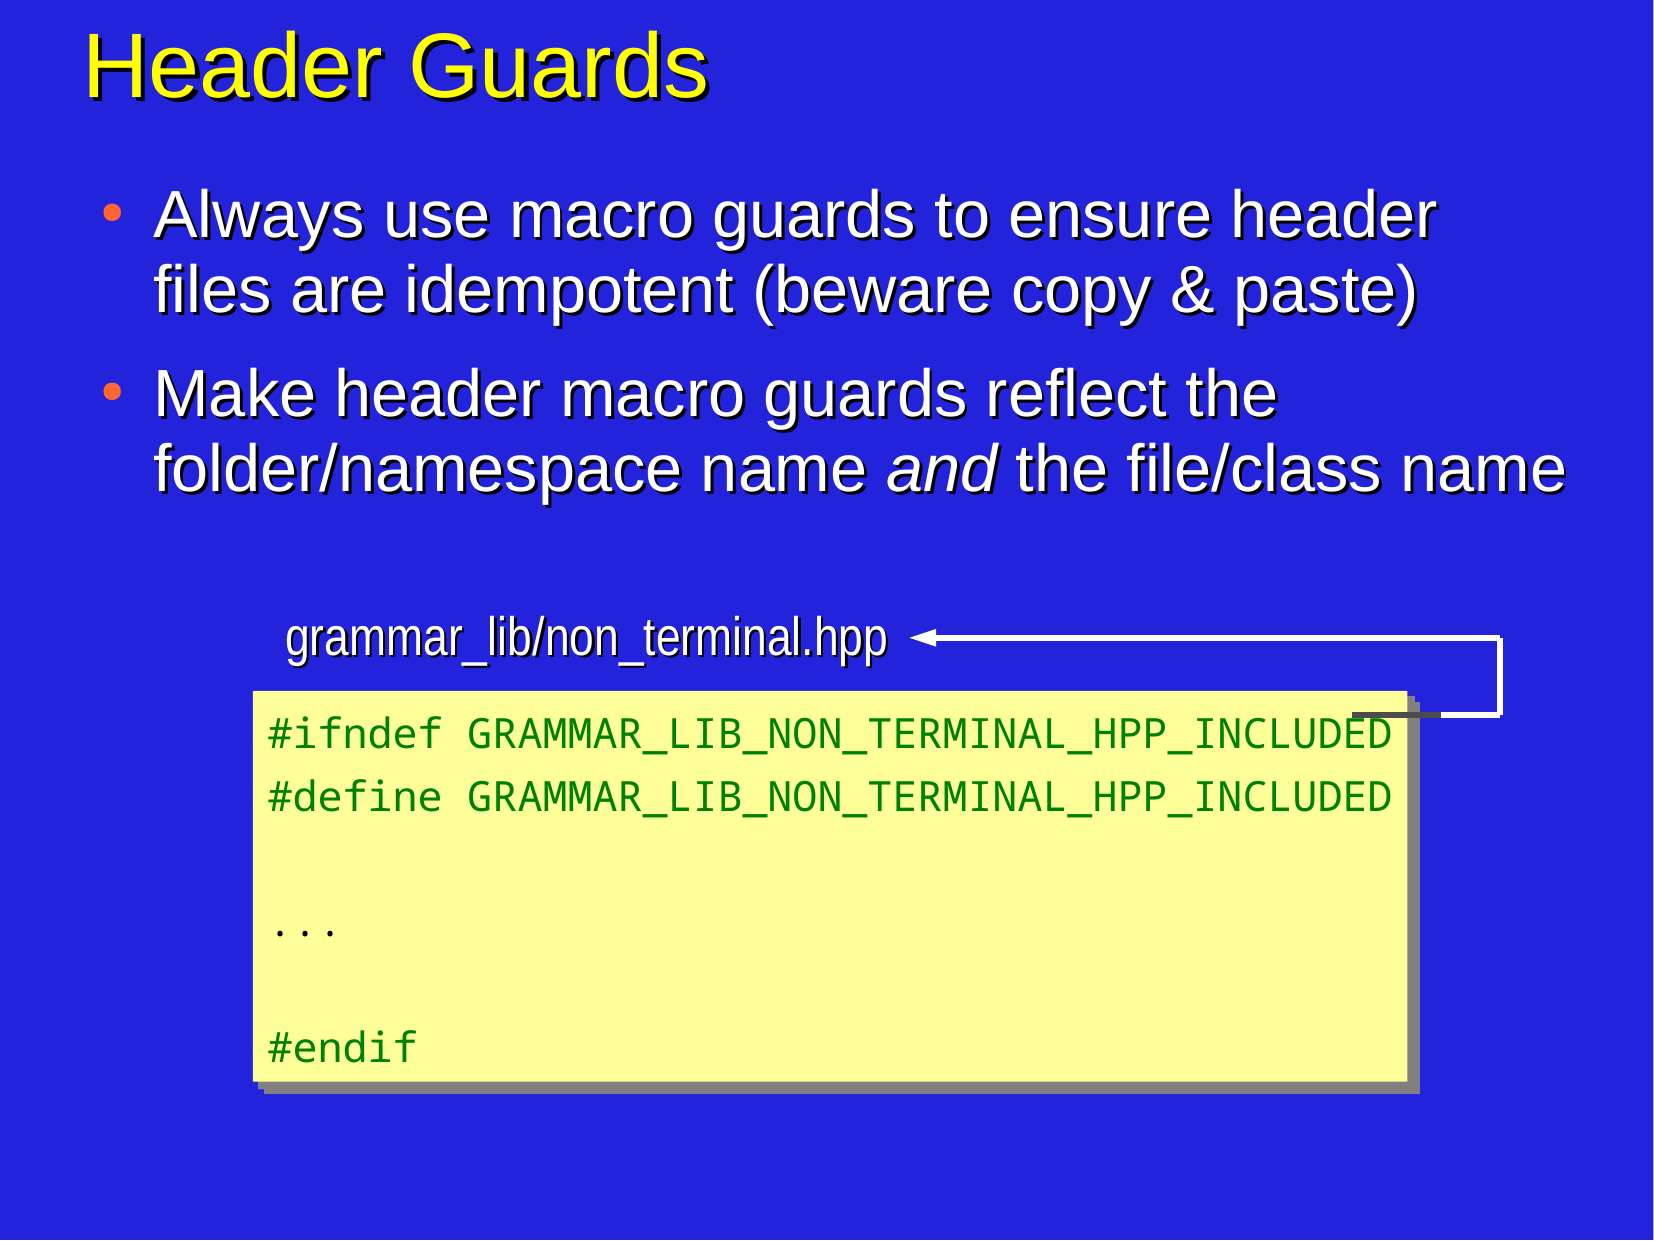

# Header Guards
Always use macro guards to ensure header files are idempotent (beware copy & paste)
Make header macro guards reflect the folder/namespace name and the file/class name
grammar_lib/non_terminal.hpp
#ifndef GRAMMAR_LIB_NON_TERMINAL_HPP_INCLUDED
#define GRAMMAR_LIB_NON_TERMINAL_HPP_INCLUDED
...
#endif